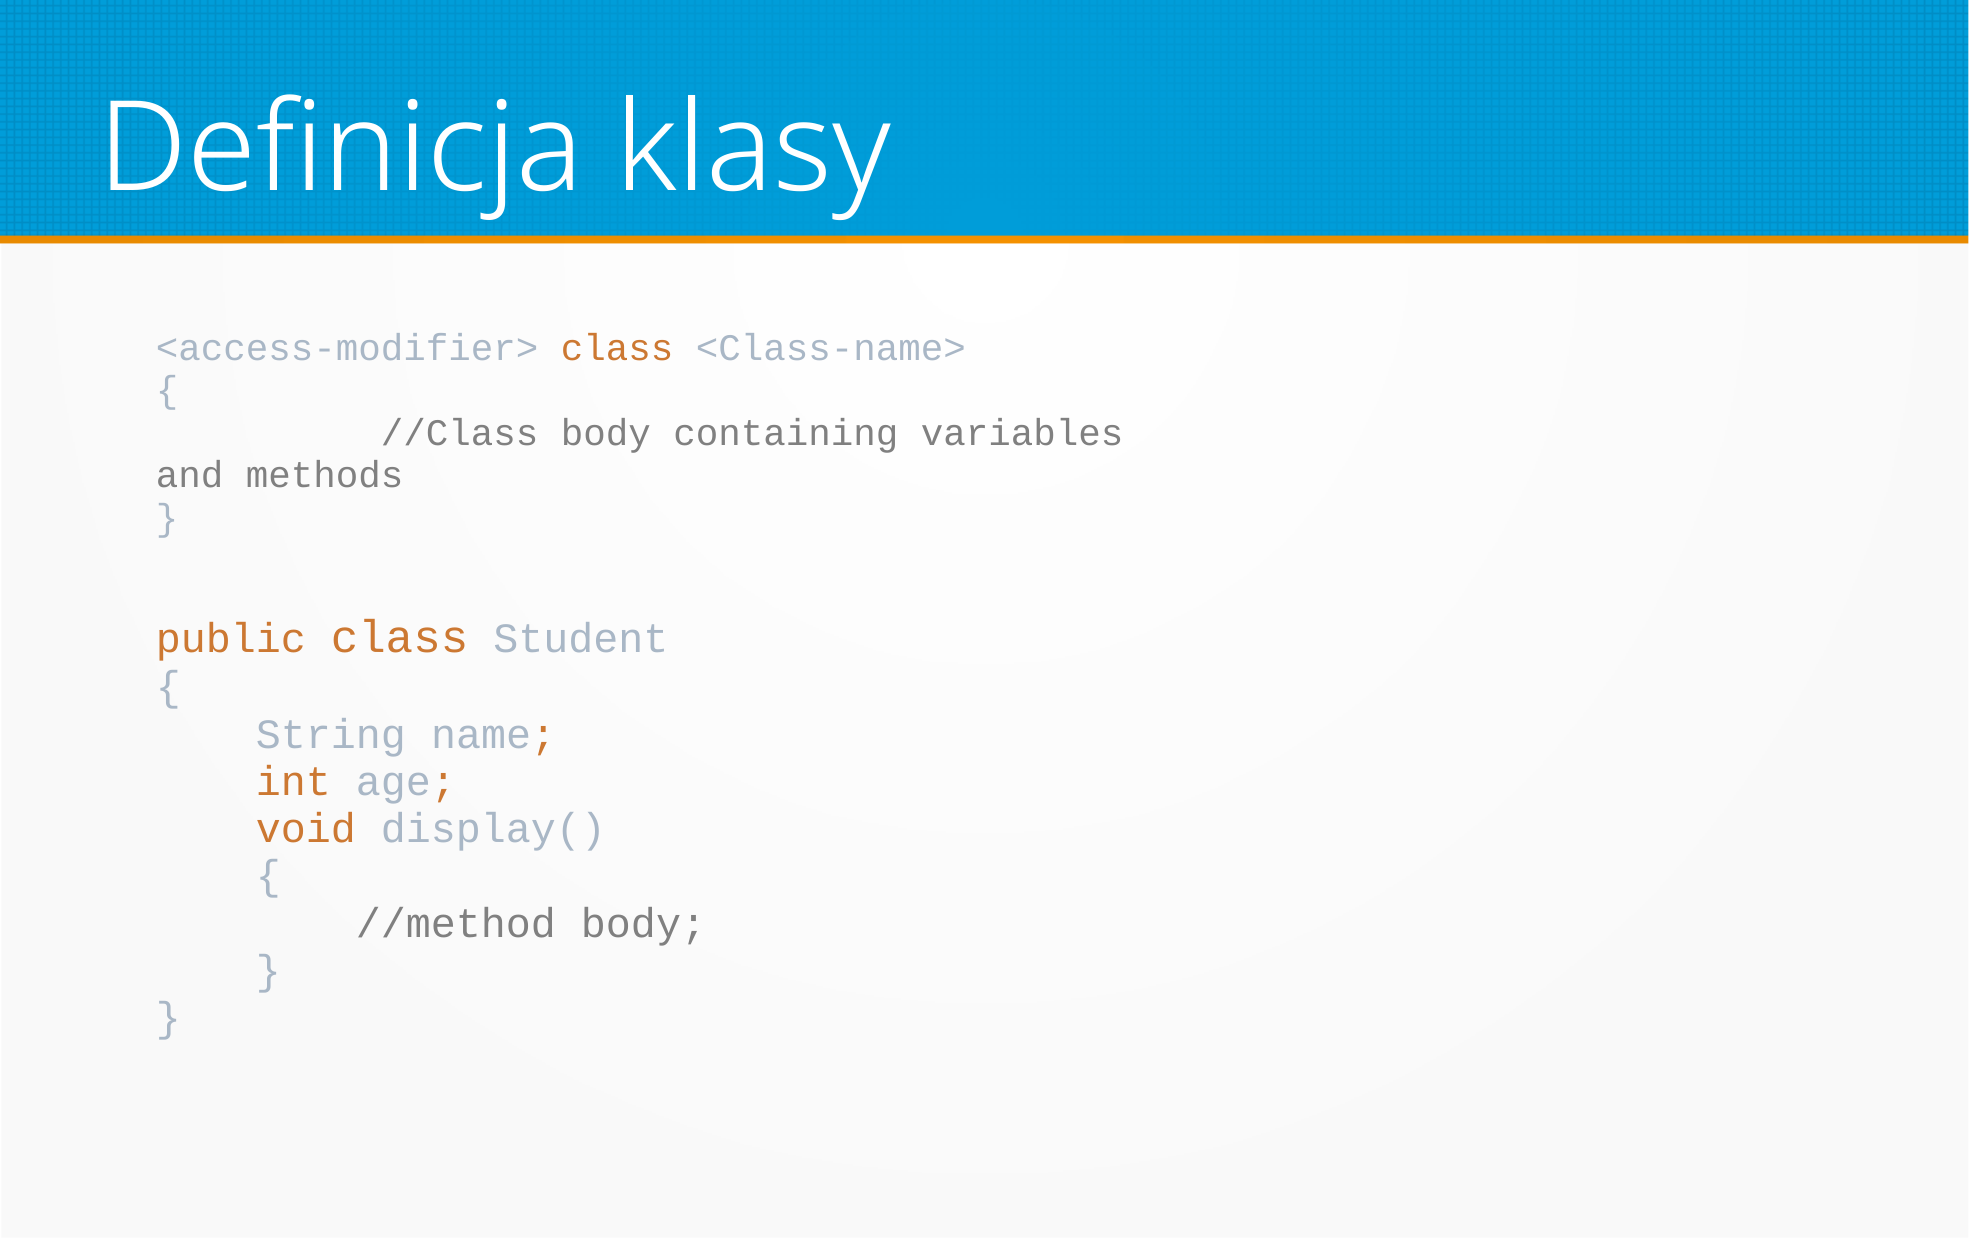

# Definicja klasy
<access-modifier> class <Class-name>
{
 //Class body containing variables and methods
}
public class Student
{
 String name;
 int age;
 void display()
 {
 //method body;
 }
}